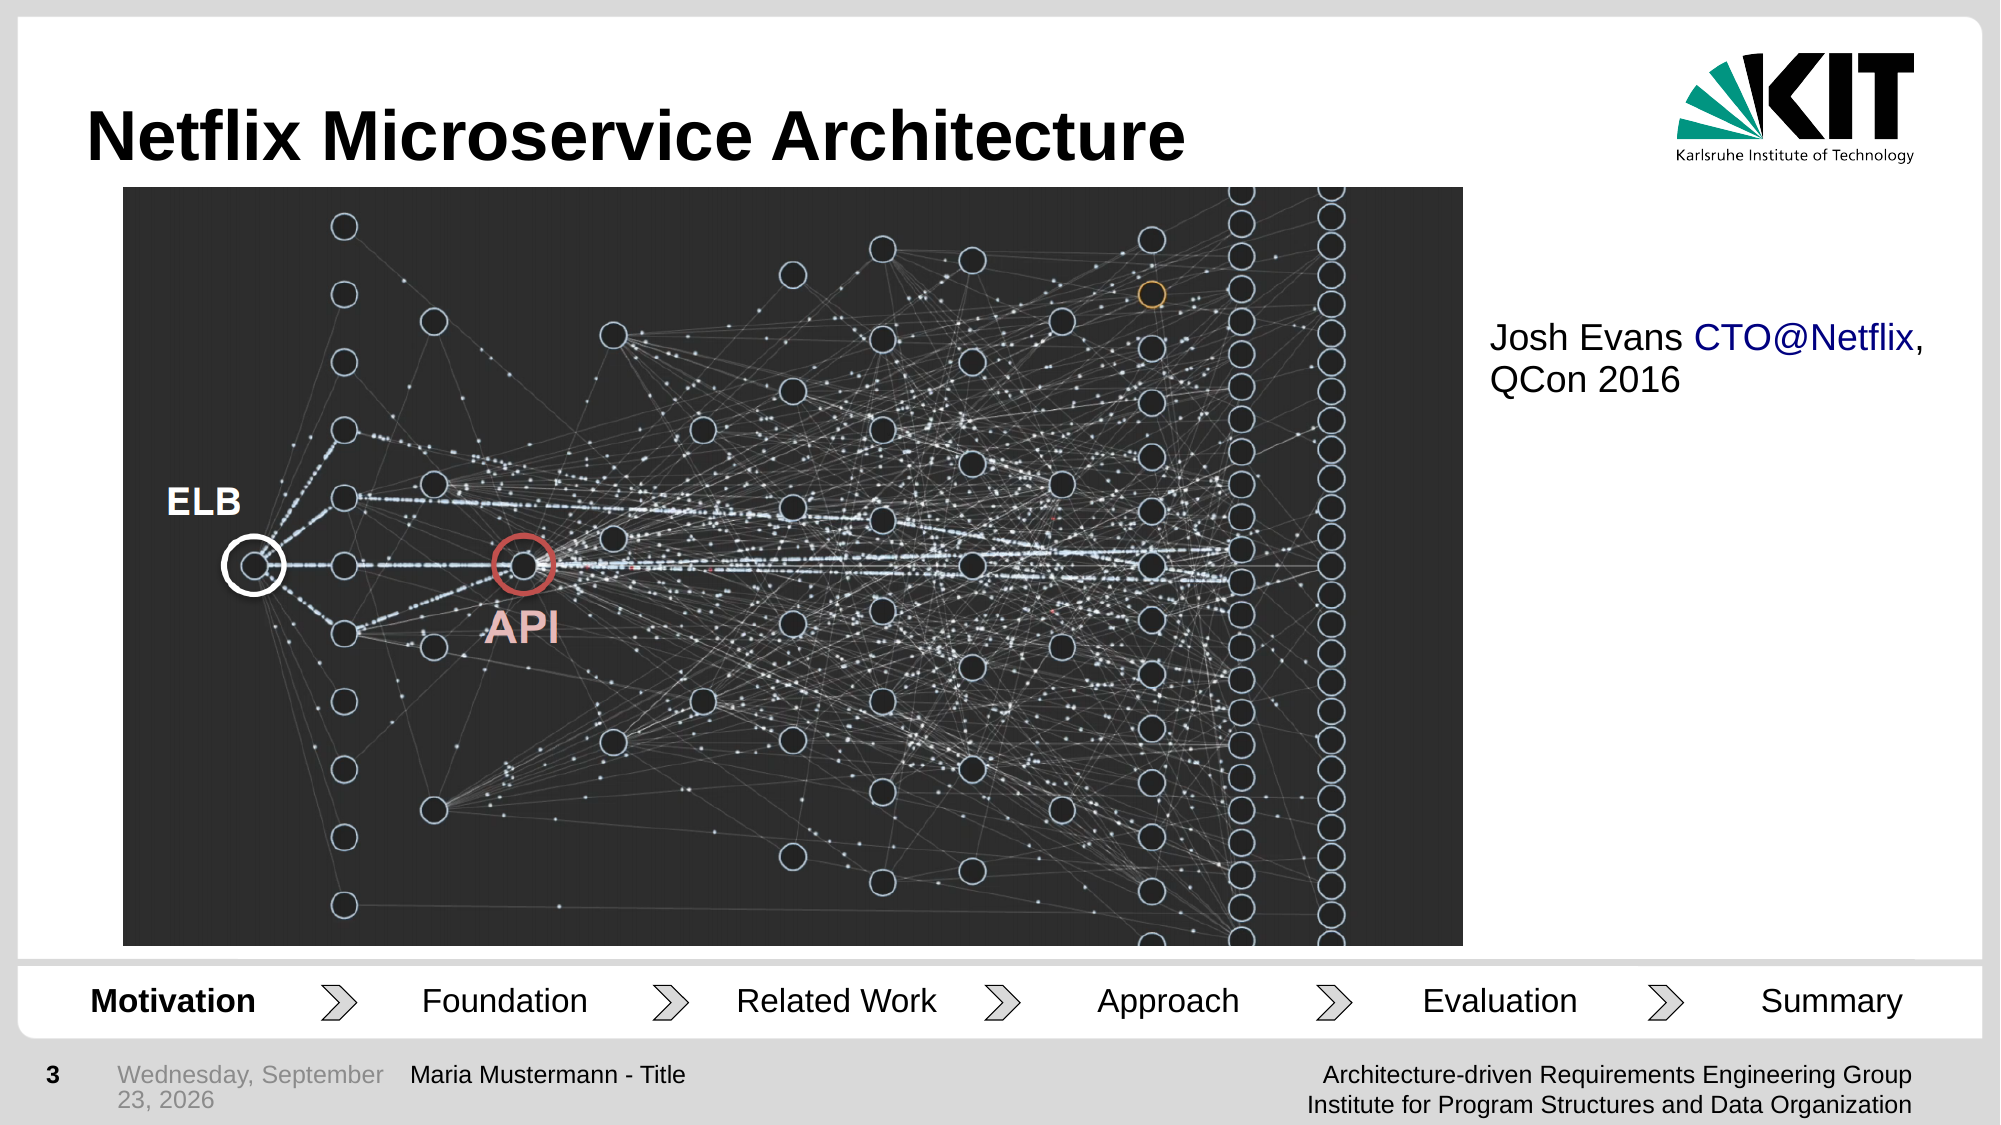

# Netflix Microservice Architecture
Josh Evans CTO@Netflix,
QCon 2016
Foundation
Related Work
Approach
Evaluation
Summary
Motivation